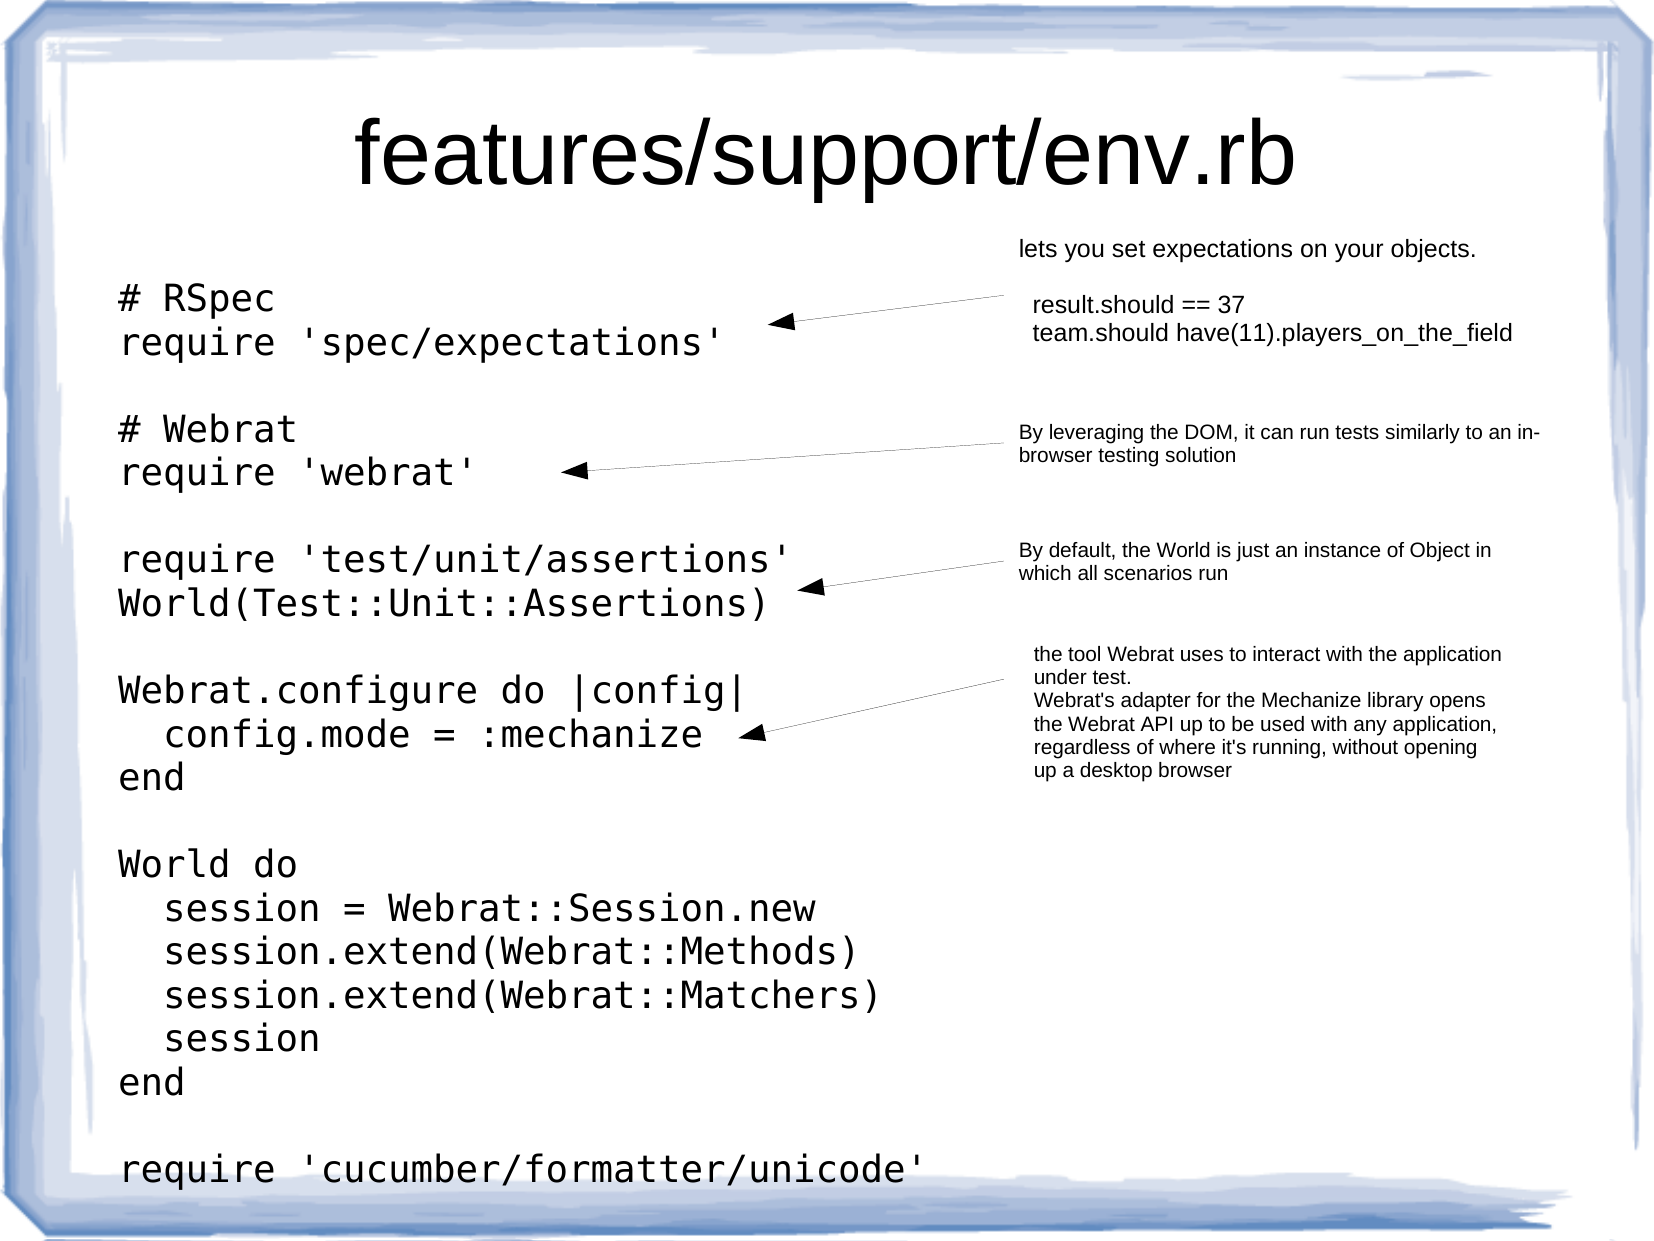

features/support/env.rb
lets you set expectations on your objects.
 result.should == 37
 team.should have(11).players_on_the_field
# # RSpec
require 'spec/expectations'
# Webrat
require 'webrat'
require 'test/unit/assertions'
World(Test::Unit::Assertions)
Webrat.configure do |config|
 config.mode = :mechanize
end
World do
 session = Webrat::Session.new
 session.extend(Webrat::Methods)
 session.extend(Webrat::Matchers)
 session
end
require 'cucumber/formatter/unicode'
By leveraging the DOM, it can run tests similarly to an in-browser testing solution
By default, the World is just an instance of Object in which all scenarios run
the tool Webrat uses to interact with the application under test.
Webrat's adapter for the Mechanize library opens the Webrat API up to be used with any application, regardless of where it's running, without opening up a desktop browser